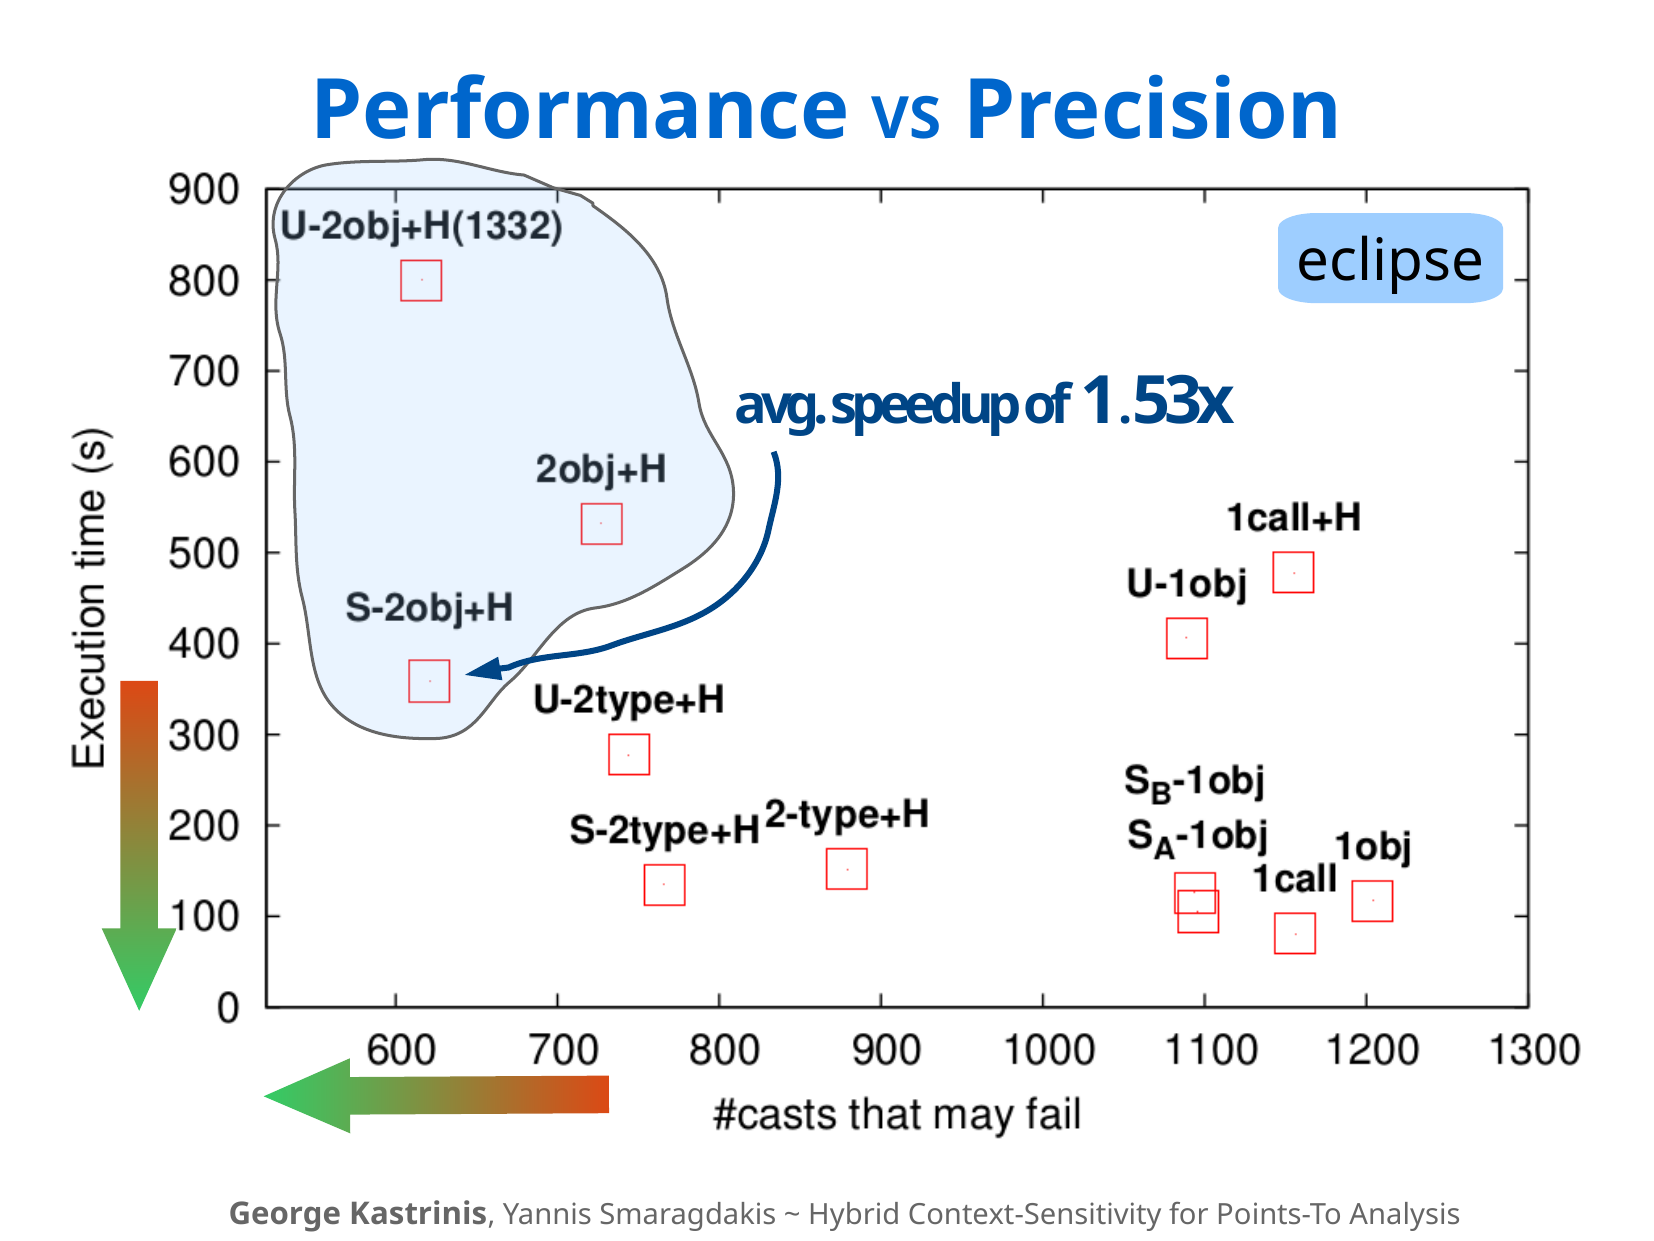

Performance VS Precision
eclipse
avg. speedup of 1.53x